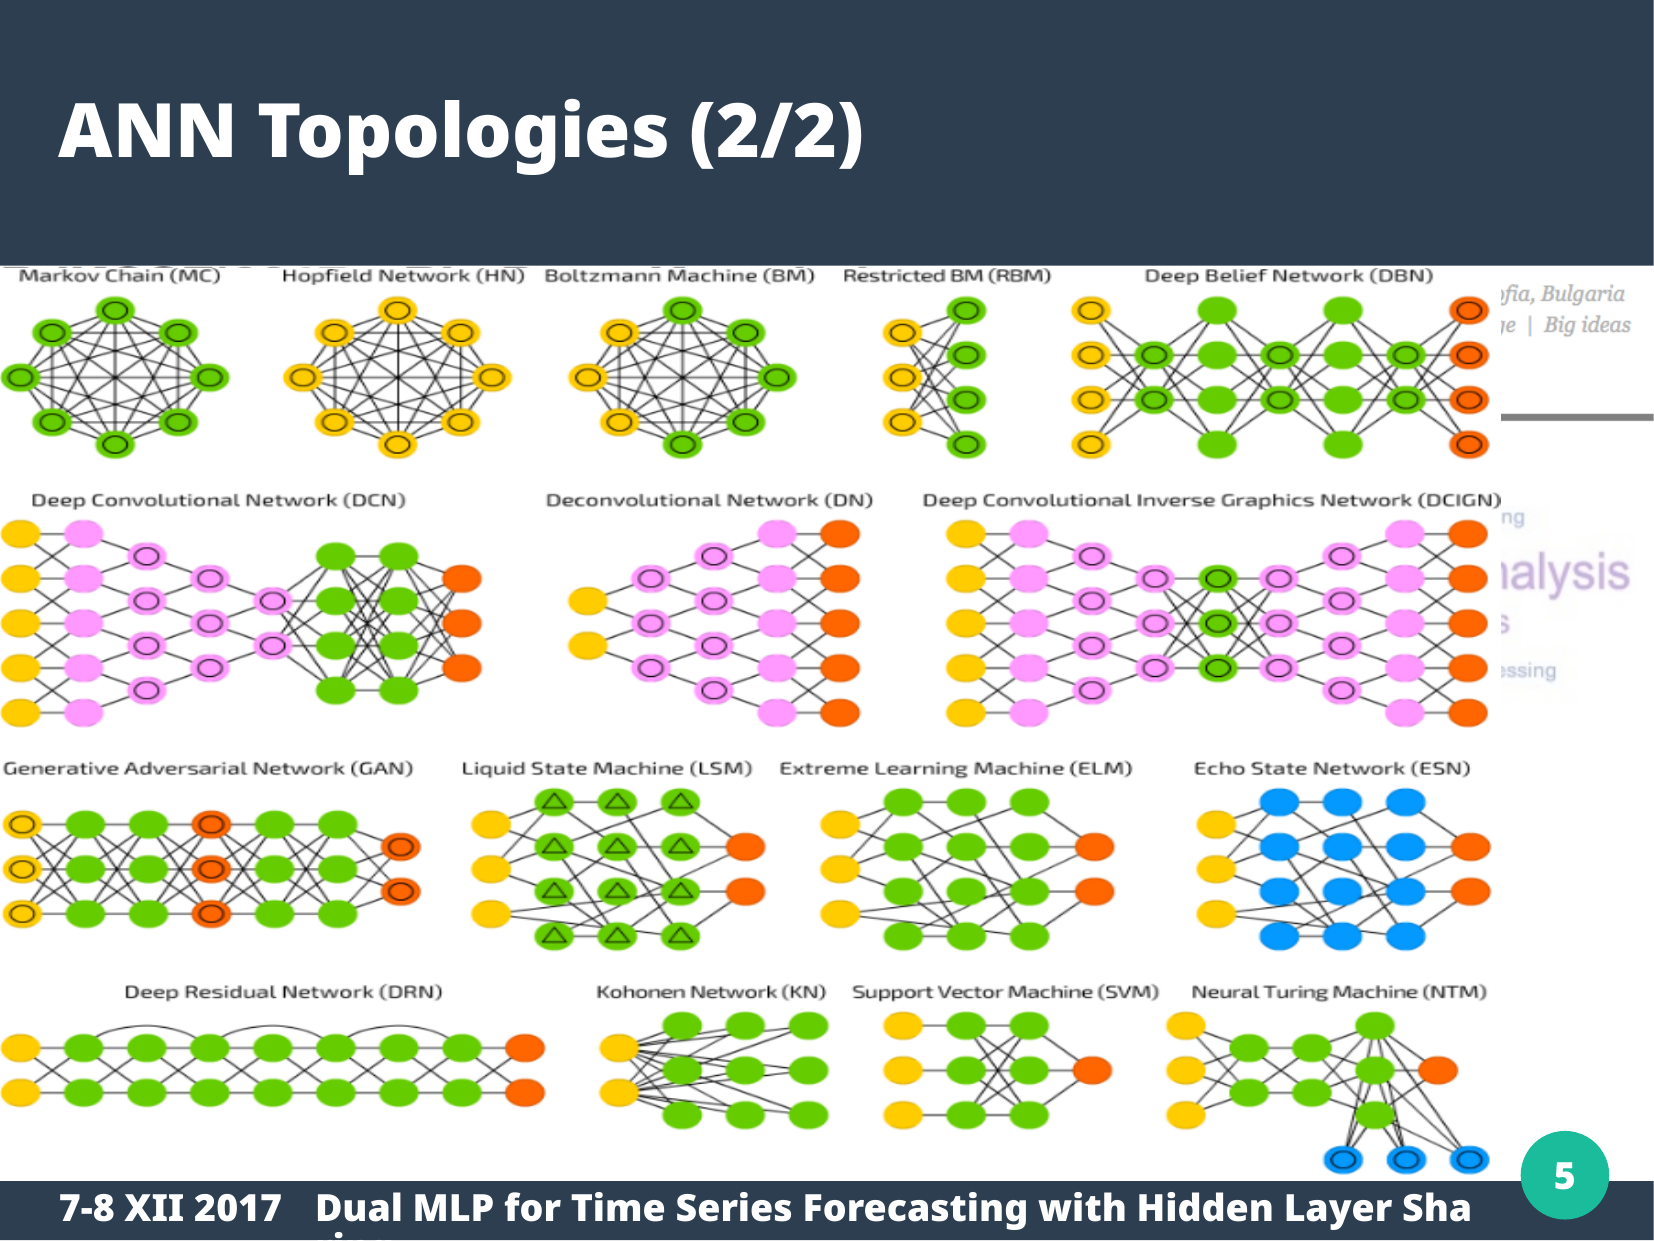

# ANN Topologies (2/2)
5
7-8 XII 2017
Dual MLP for Time Series Forecasting with Hidden Layer Sharing